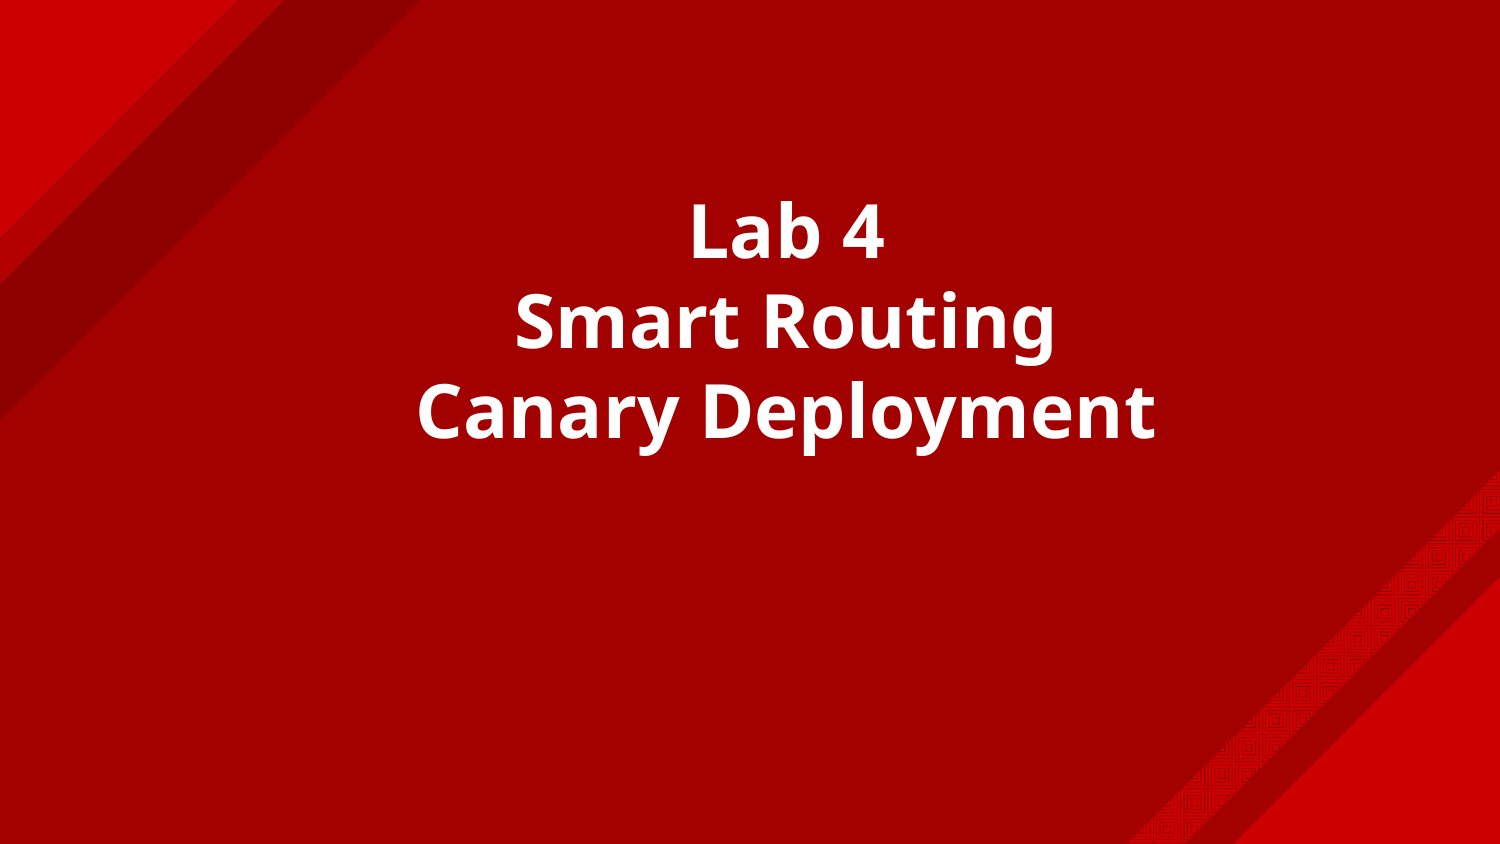

# Lab 4 Smart Routing Canary Deployment